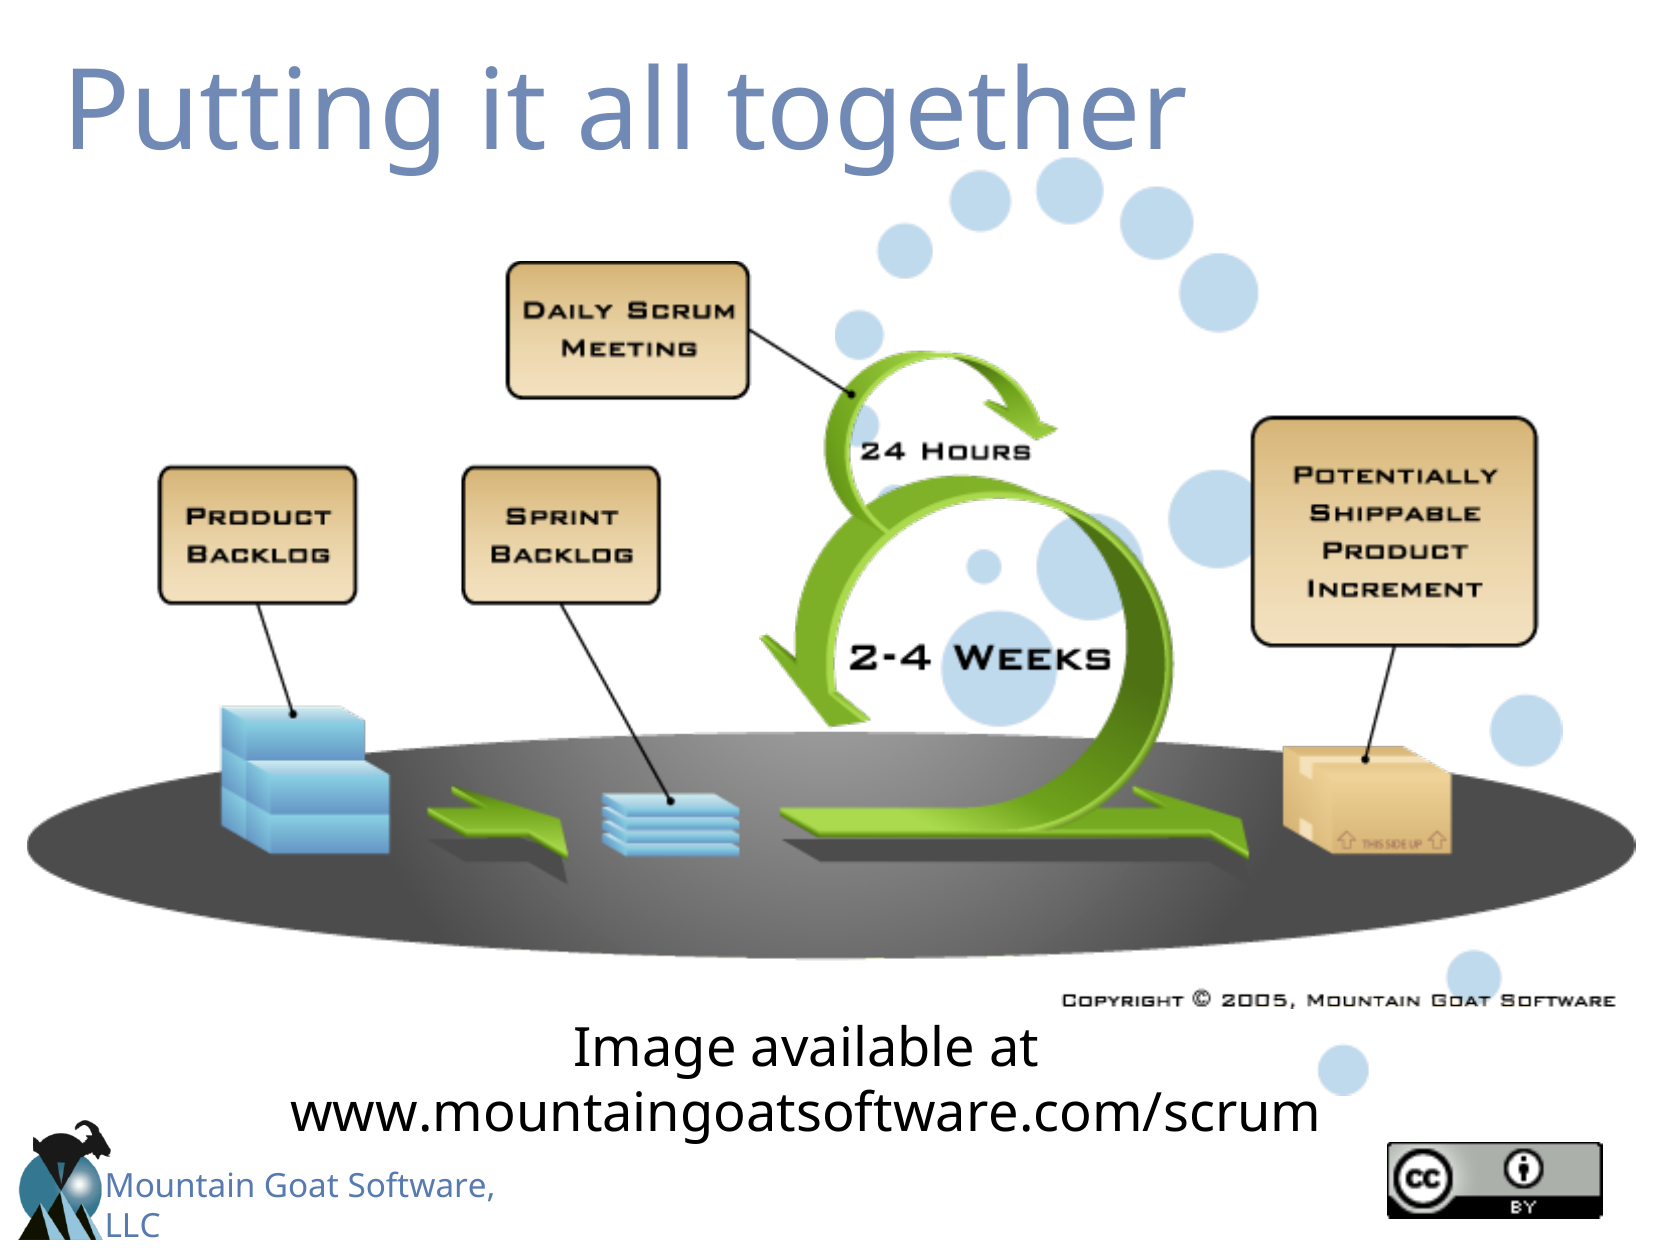

# Putting it all together
Image available at www.mountaingoatsoftware.com/scrum